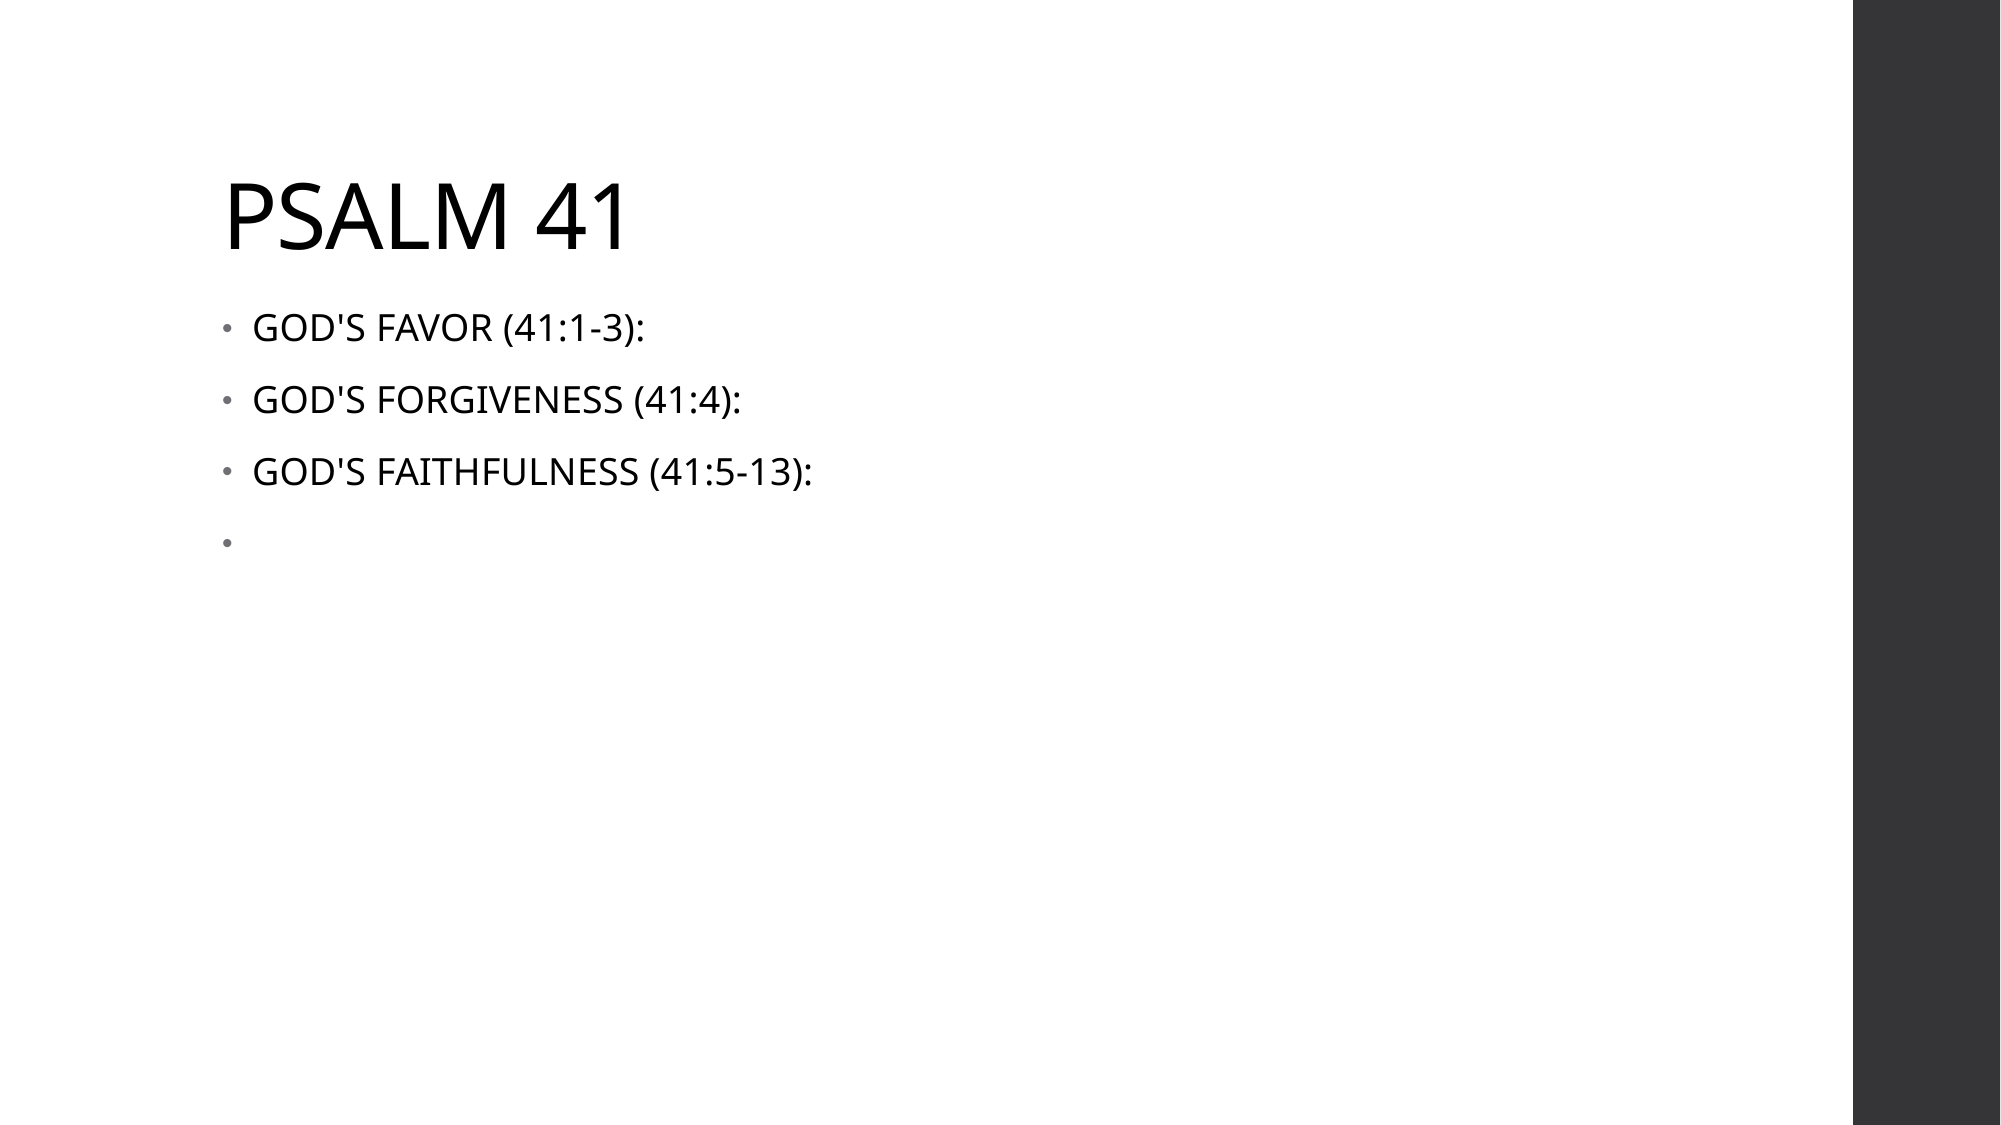

# PSALM 41
GOD'S FAVOR (41:1-3):
GOD'S FORGIVENESS (41:4):
GOD'S FAITHFULNESS (41:5-13):